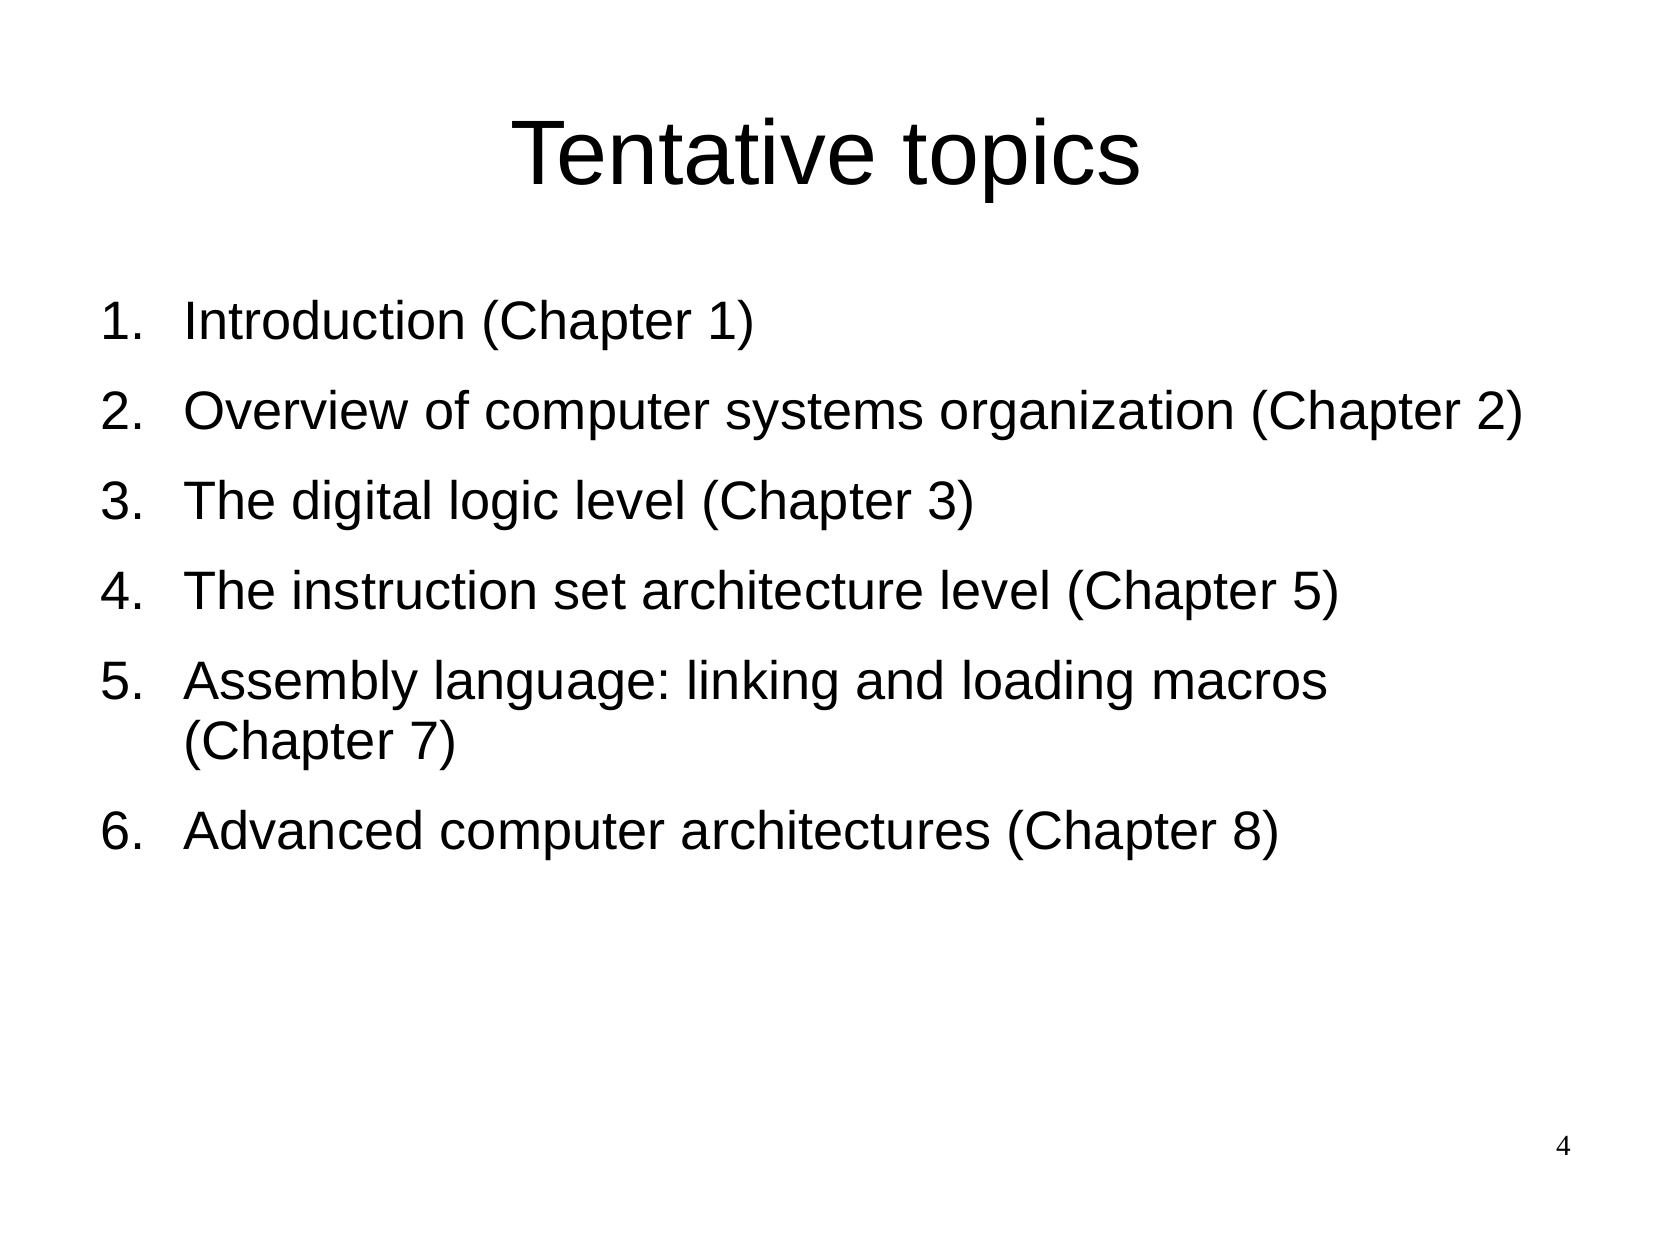

# Tentative topics
Introduction (Chapter 1)
Overview of computer systems organization (Chapter 2)
The digital logic level (Chapter 3)
The instruction set architecture level (Chapter 5)
Assembly language: linking and loading macros (Chapter 7)
Advanced computer architectures (Chapter 8)
4